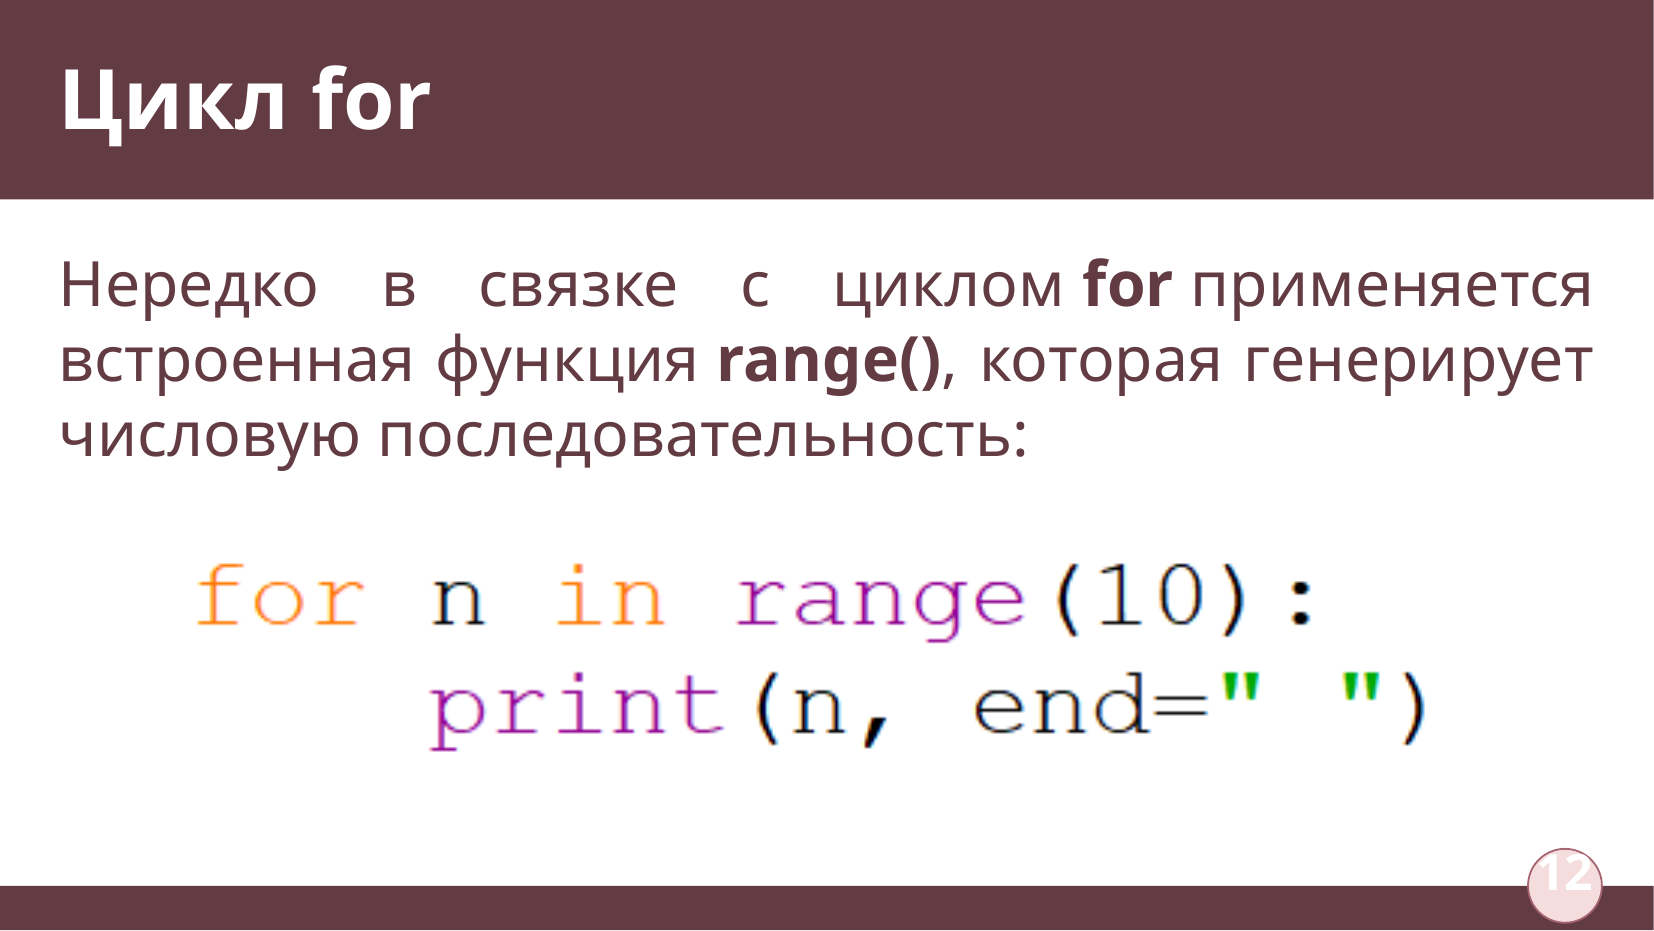

# Цикл for
Нередко в связке с циклом for применяется встроенная функция range(), которая генерирует числовую последовательность: